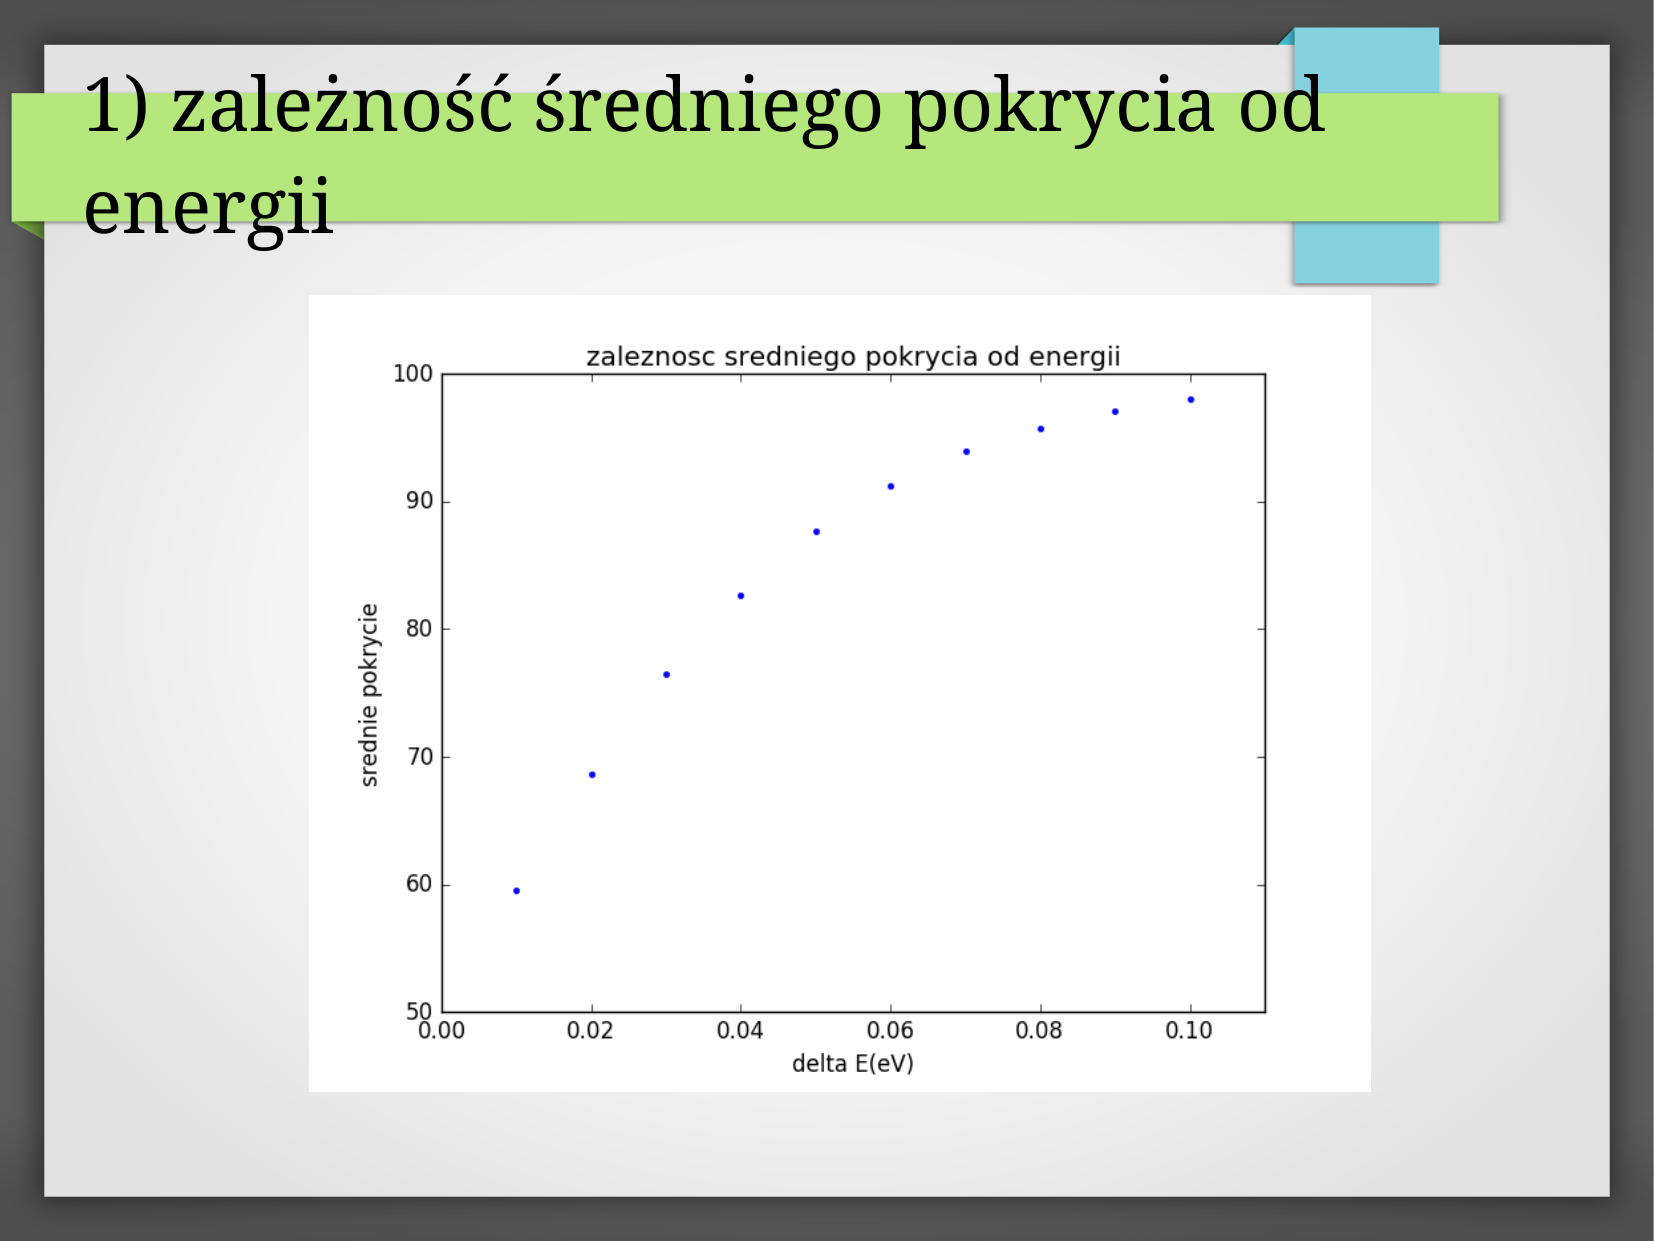

# 1) zależność średniego pokrycia od energii